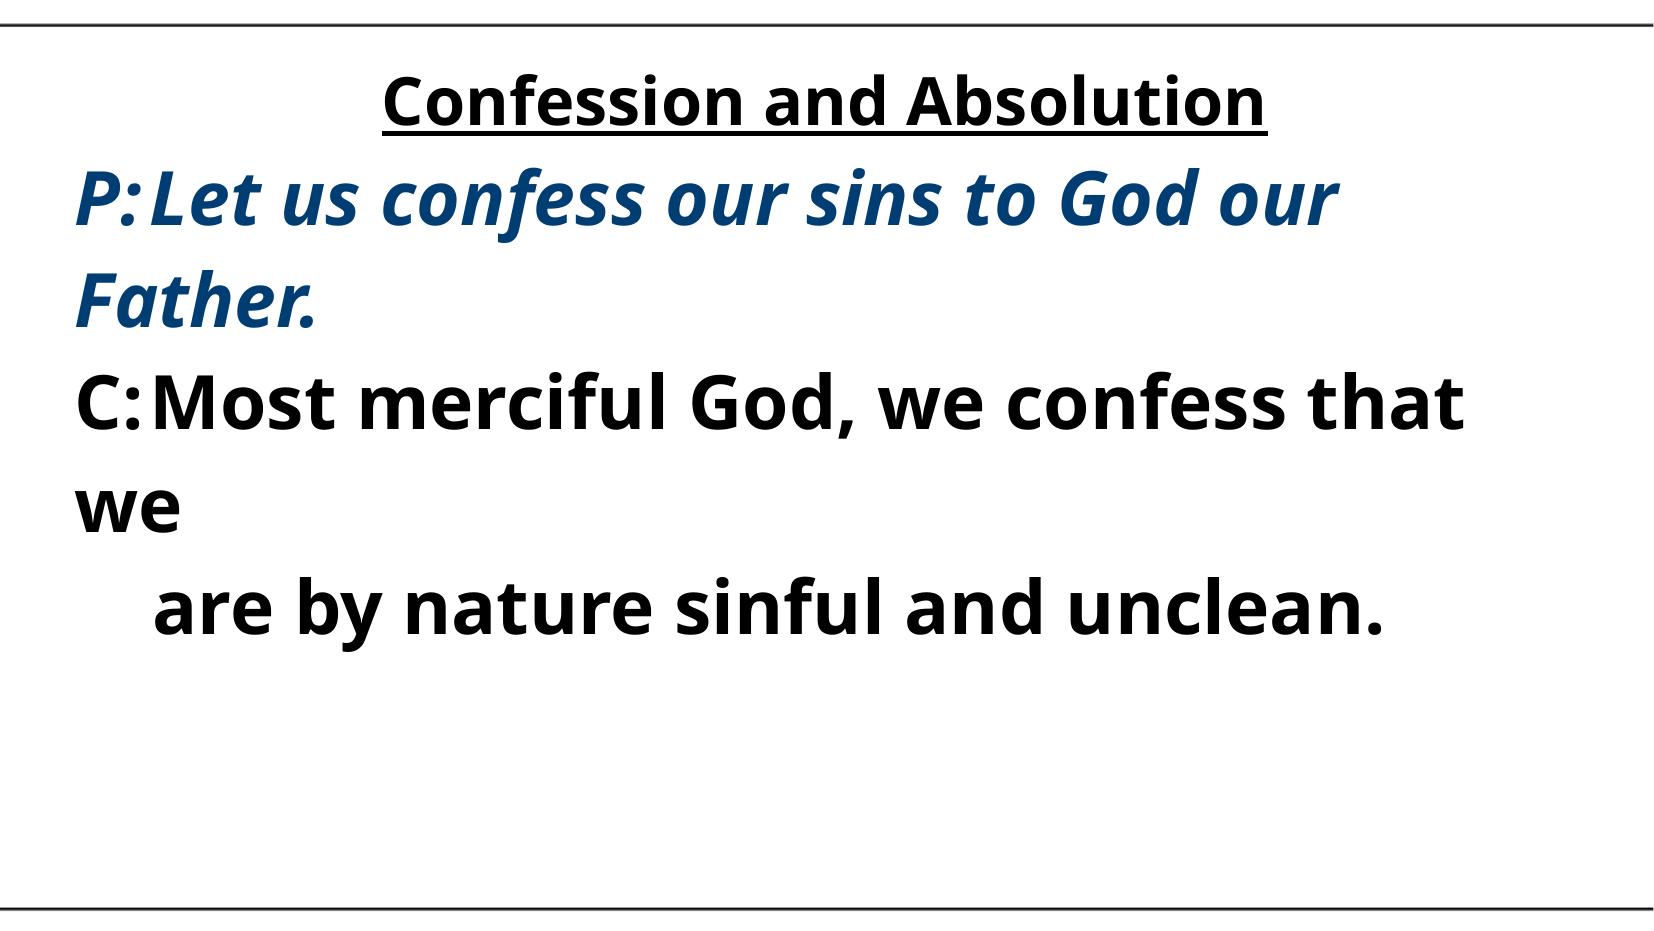

Confession and Absolution
P:	Let us confess our sins to God our Father.
C:	Most merciful God, we confess that we
 are by nature sinful and unclean.